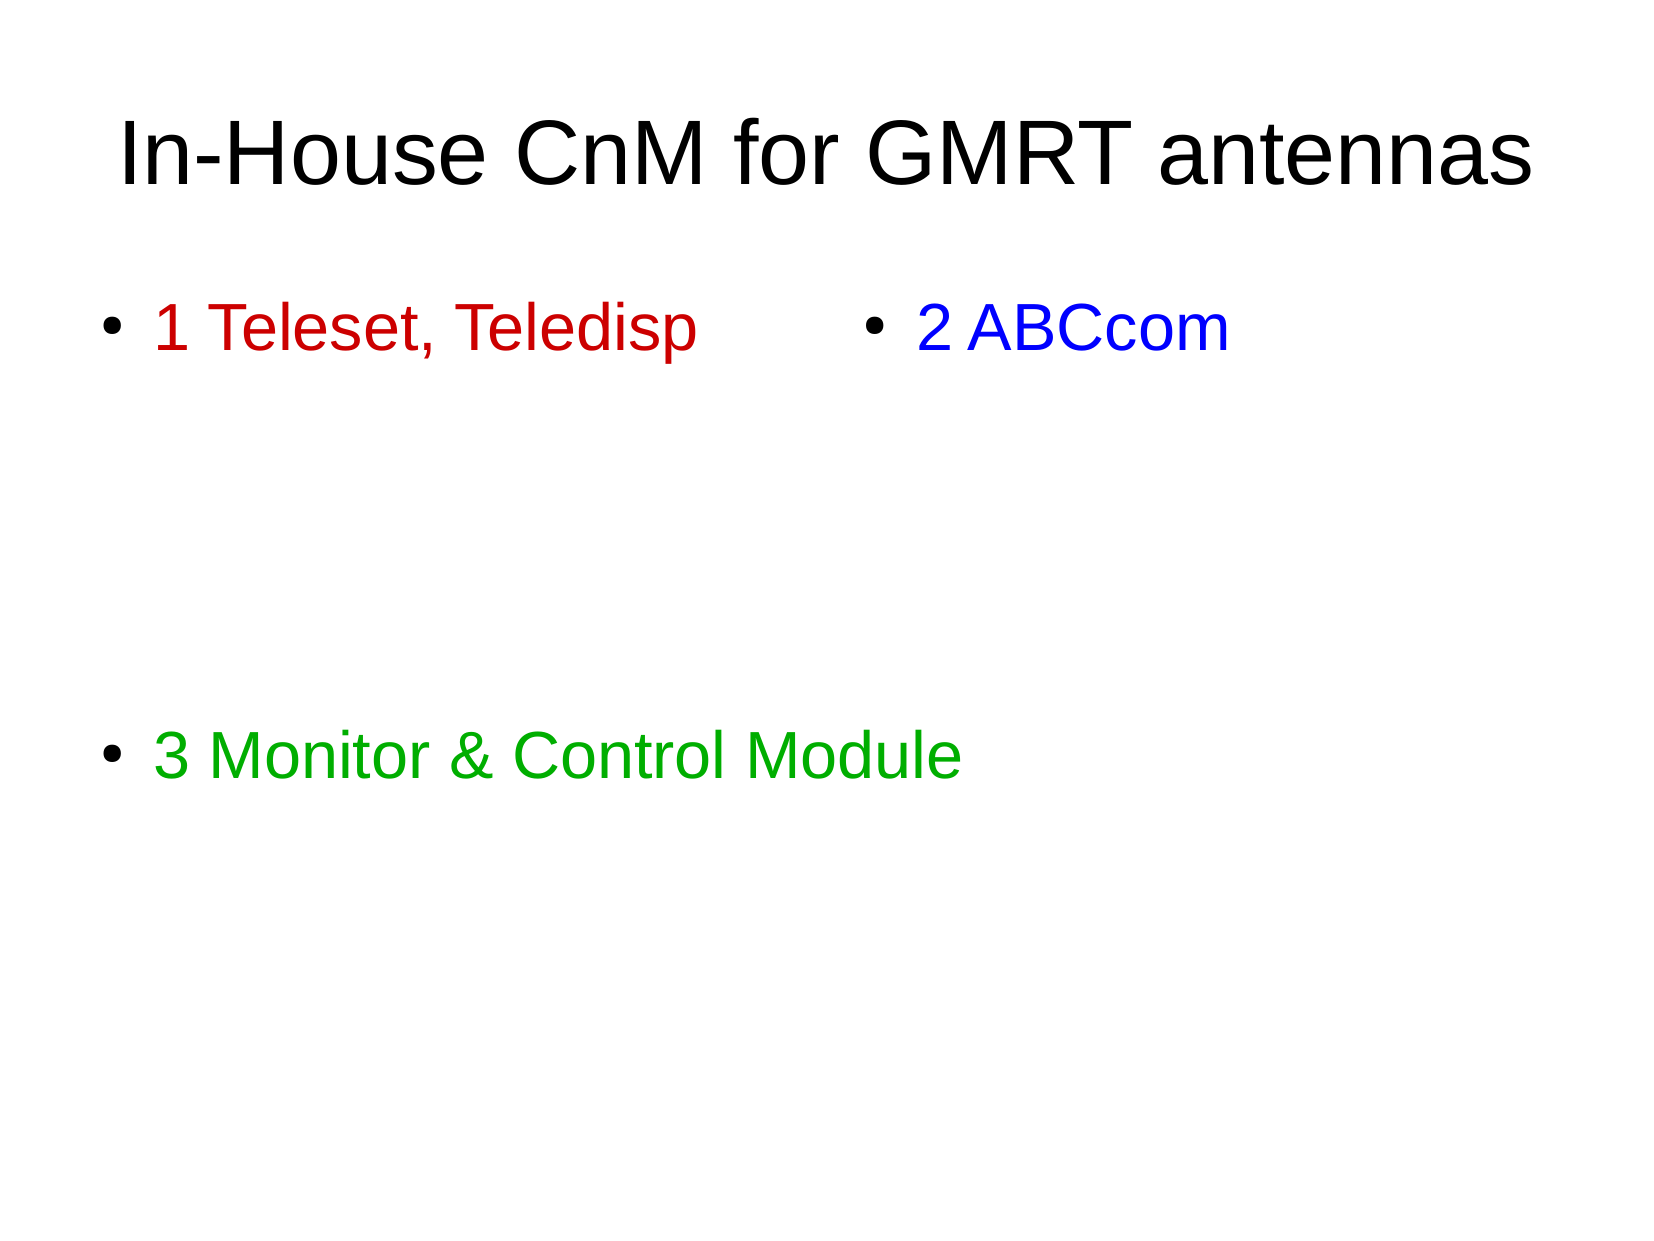

# In-House CnM for GMRT antennas
1 Teleset, Teledisp
2 ABCcom
3 Monitor & Control Module